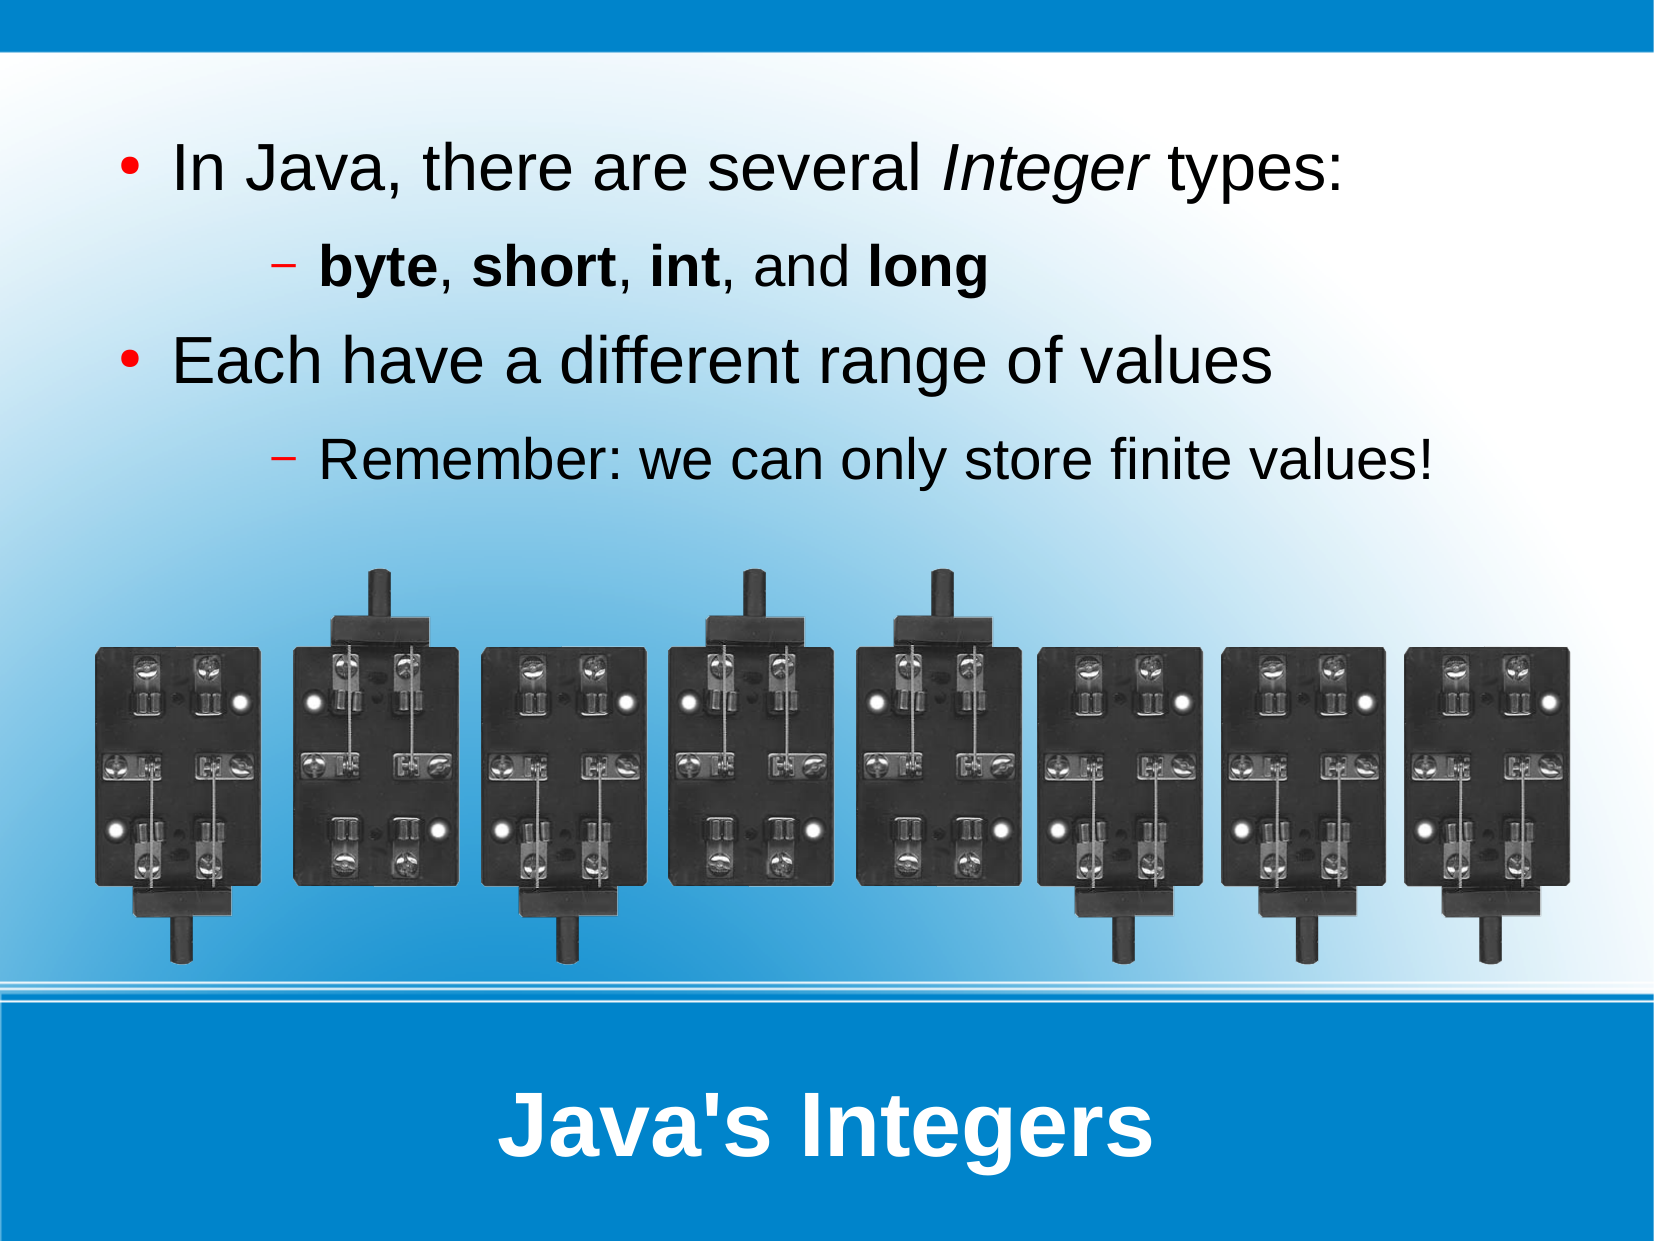

In Java, there are several Integer types:
byte, short, int, and long
Each have a different range of values
Remember: we can only store finite values!
# Java's Integers